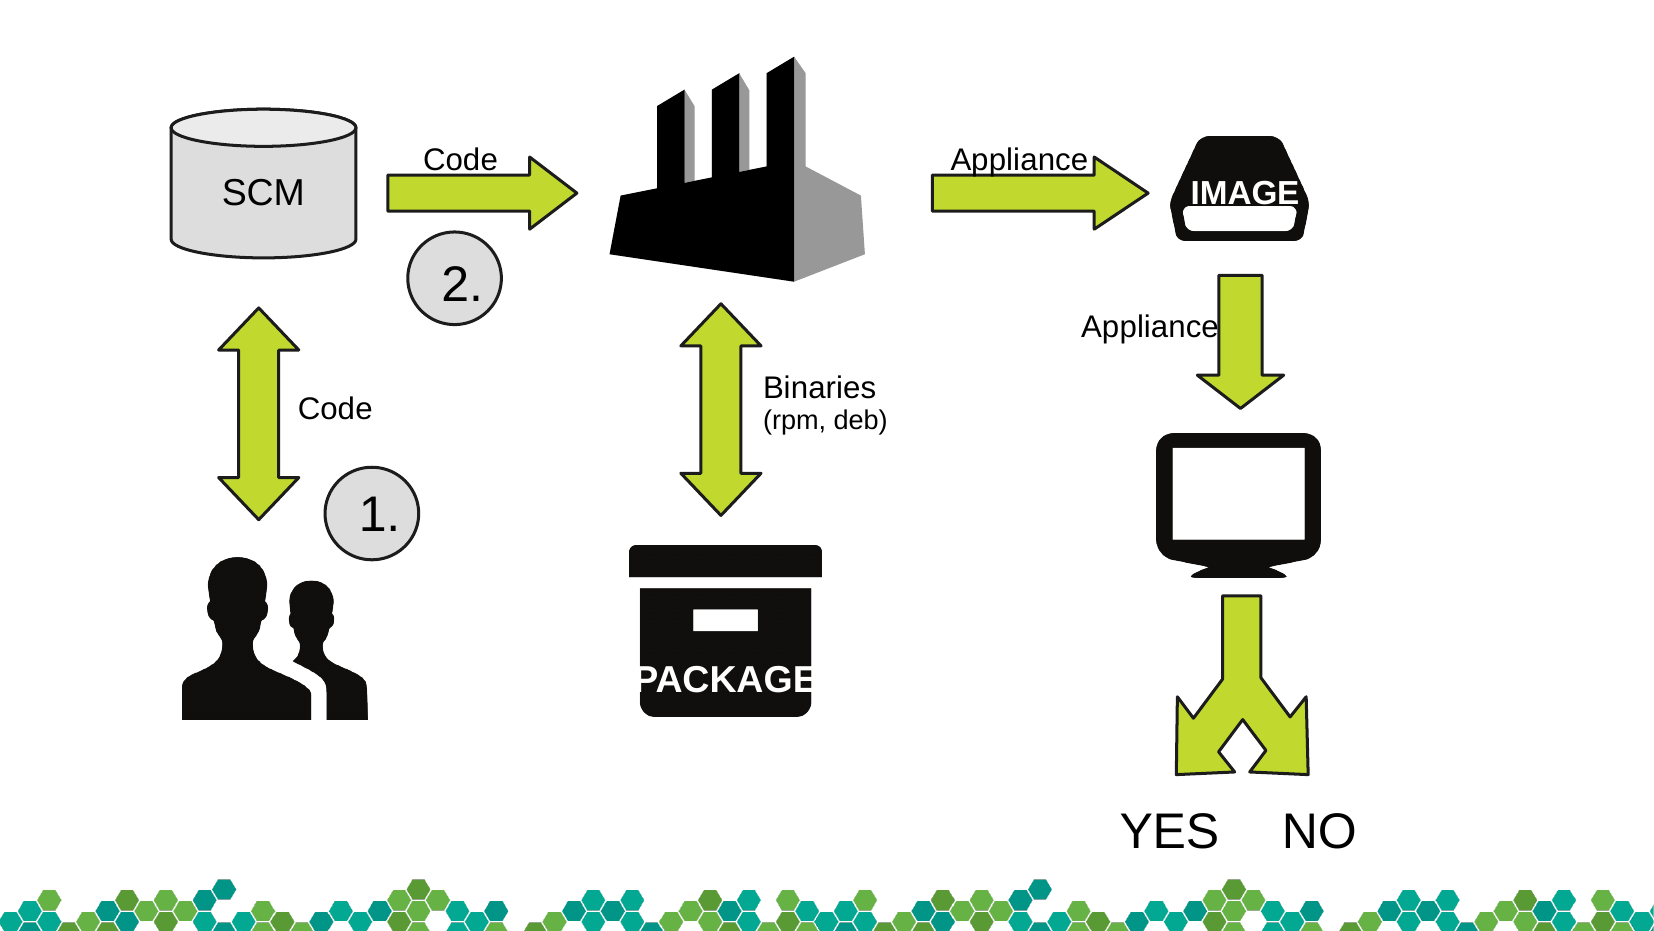

SCM
Code
Appliance
 IMAGE
2.
Appliance
Binaries
(rpm, deb)
Code
1.
PACKAGE
YES
NO